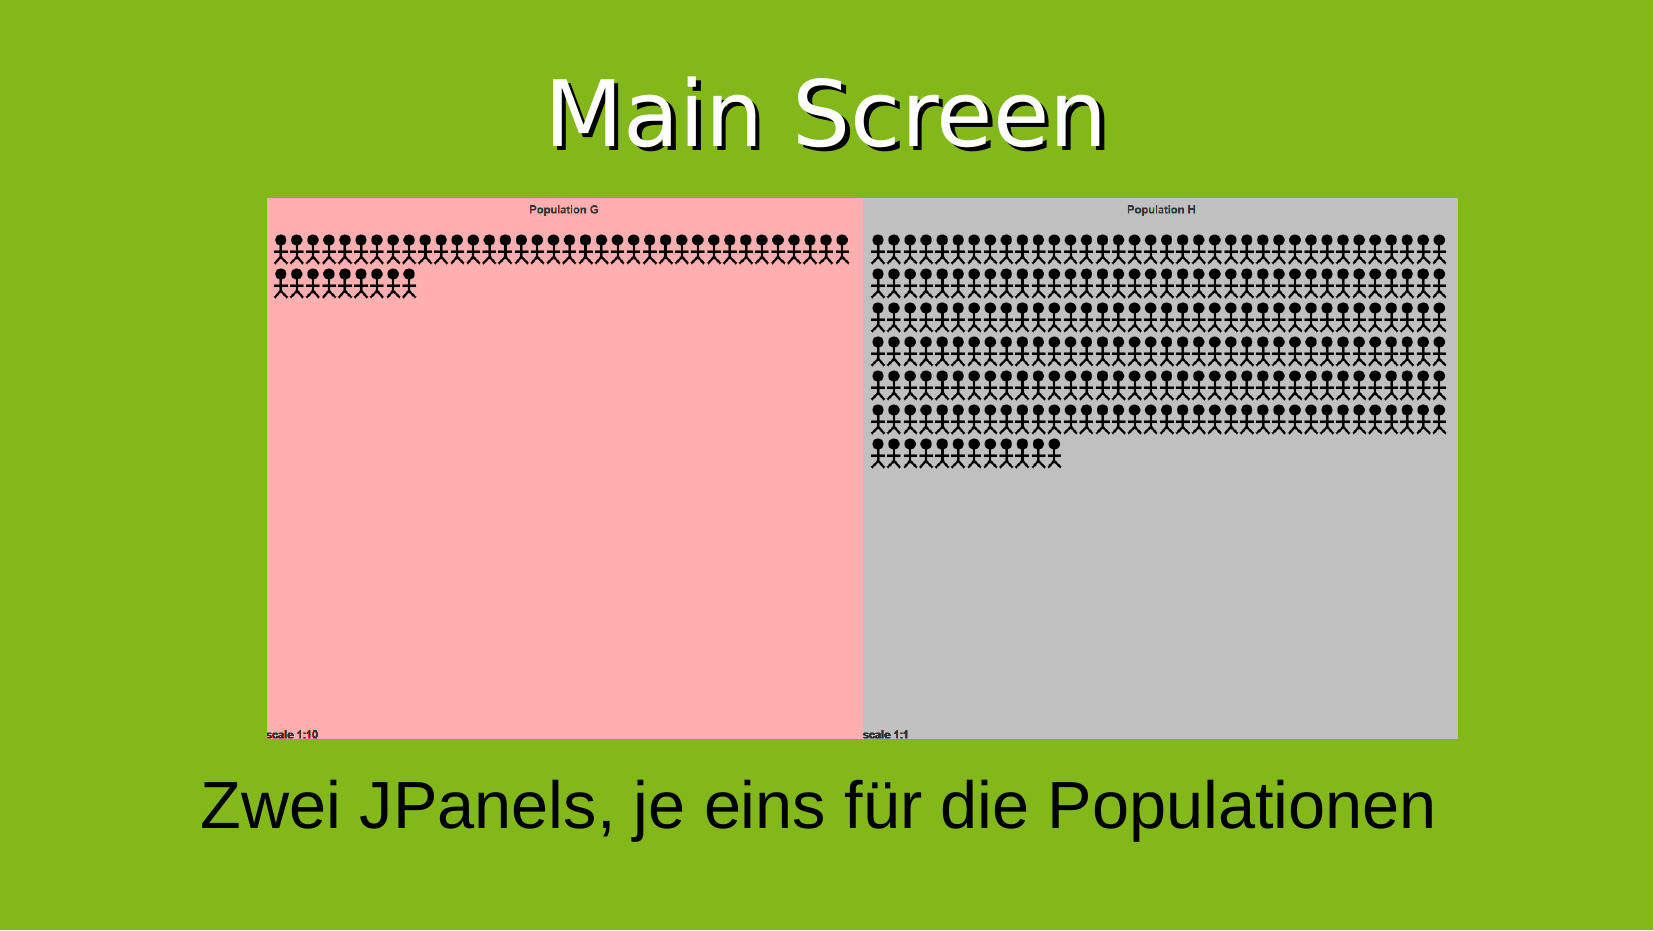

# Main Screen
Zwei JPanels, je eins für die Populationen